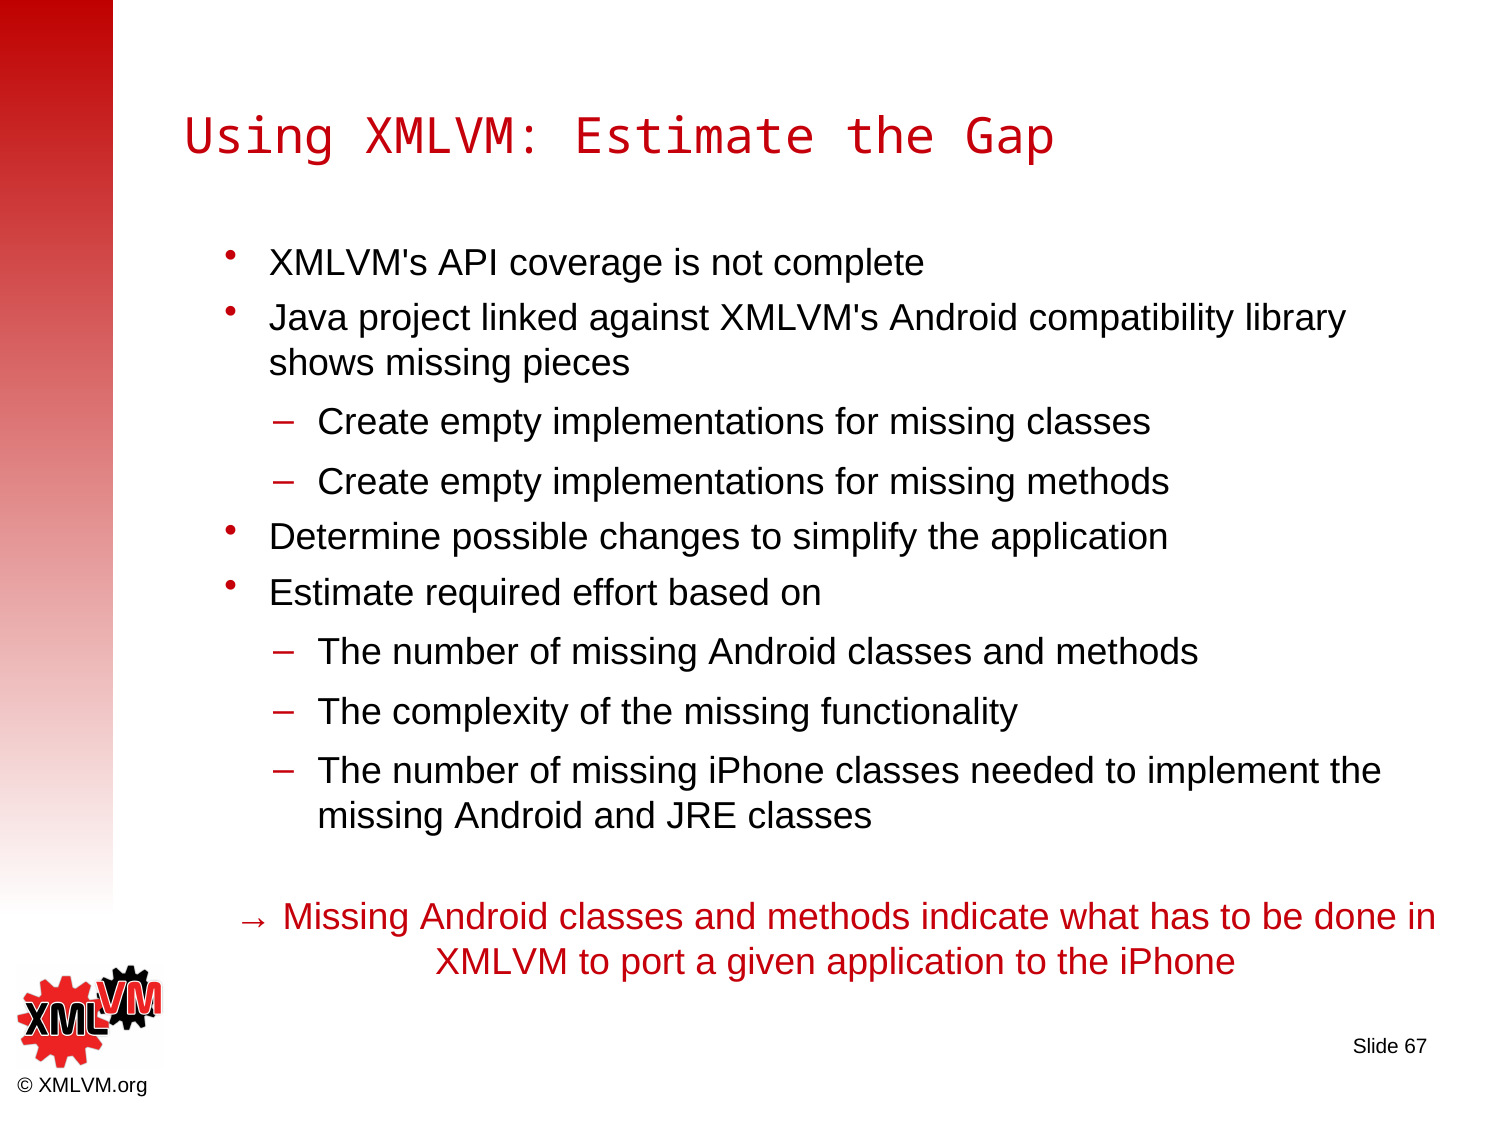

# Using XMLVM: Estimate the Gap
XMLVM's API coverage is not complete
Java project linked against XMLVM's Android compatibility library shows missing pieces
Create empty implementations for missing classes
Create empty implementations for missing methods
Determine possible changes to simplify the application
Estimate required effort based on
The number of missing Android classes and methods
The complexity of the missing functionality
The number of missing iPhone classes needed to implement the missing Android and JRE classes
→ Missing Android classes and methods indicate what has to be done in XMLVM to port a given application to the iPhone